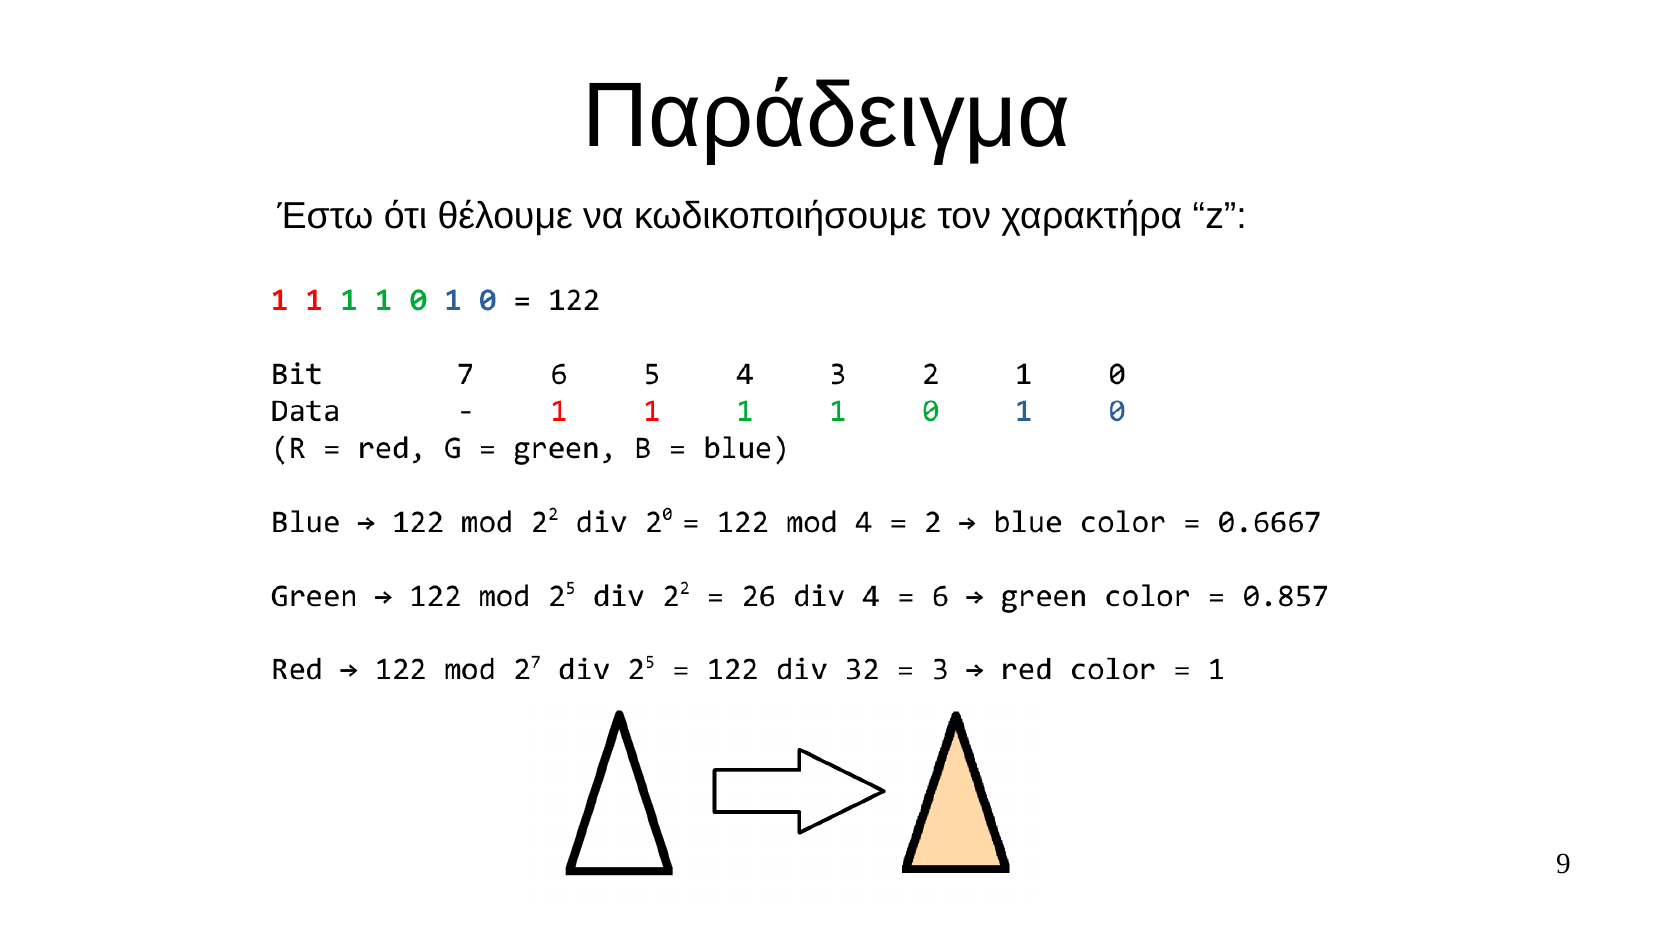

# Παράδειγμα
Έστω ότι θέλουμε να κωδικοποιήσουμε τον χαρακτήρα “z”:
9